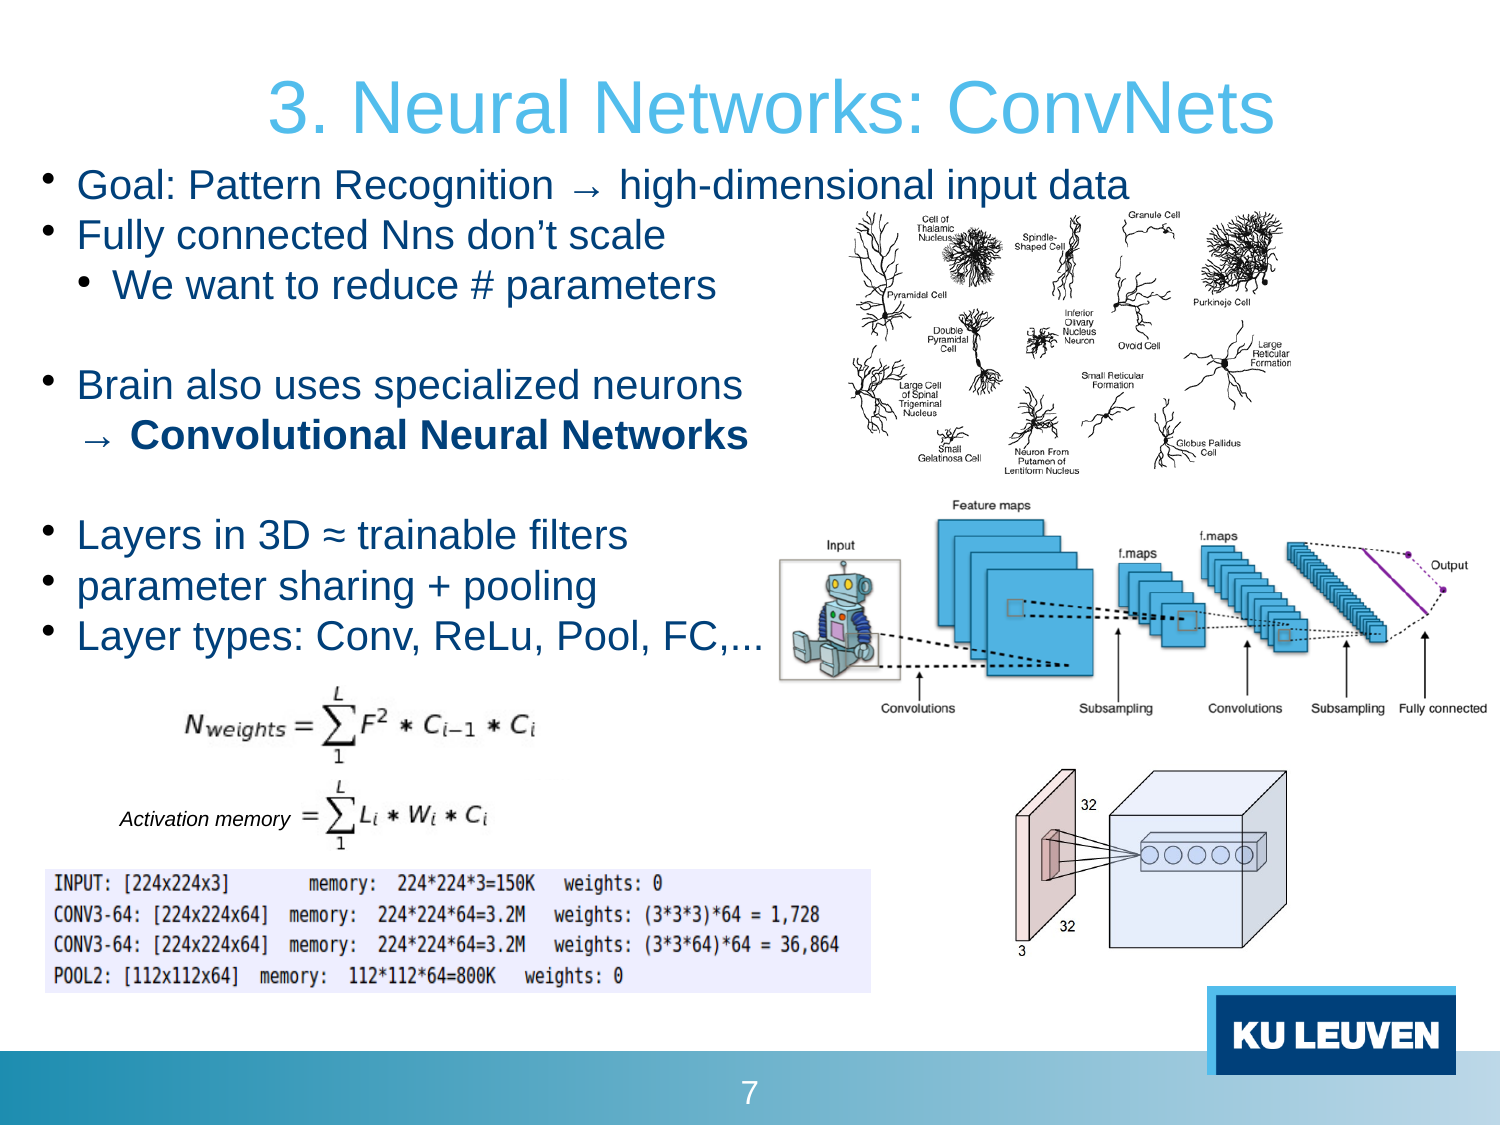

3. Neural Networks: ConvNets
Goal: Pattern Recognition → high-dimensional input data
Fully connected Nns don’t scale
We want to reduce # parameters
Brain also uses specialized neurons
→ Convolutional Neural Networks
Layers in 3D ≈ trainable filters
parameter sharing + pooling
Layer types: Conv, ReLu, Pool, FC,...
http://cs231n.github.io/convolutional-networks/
Activation memory